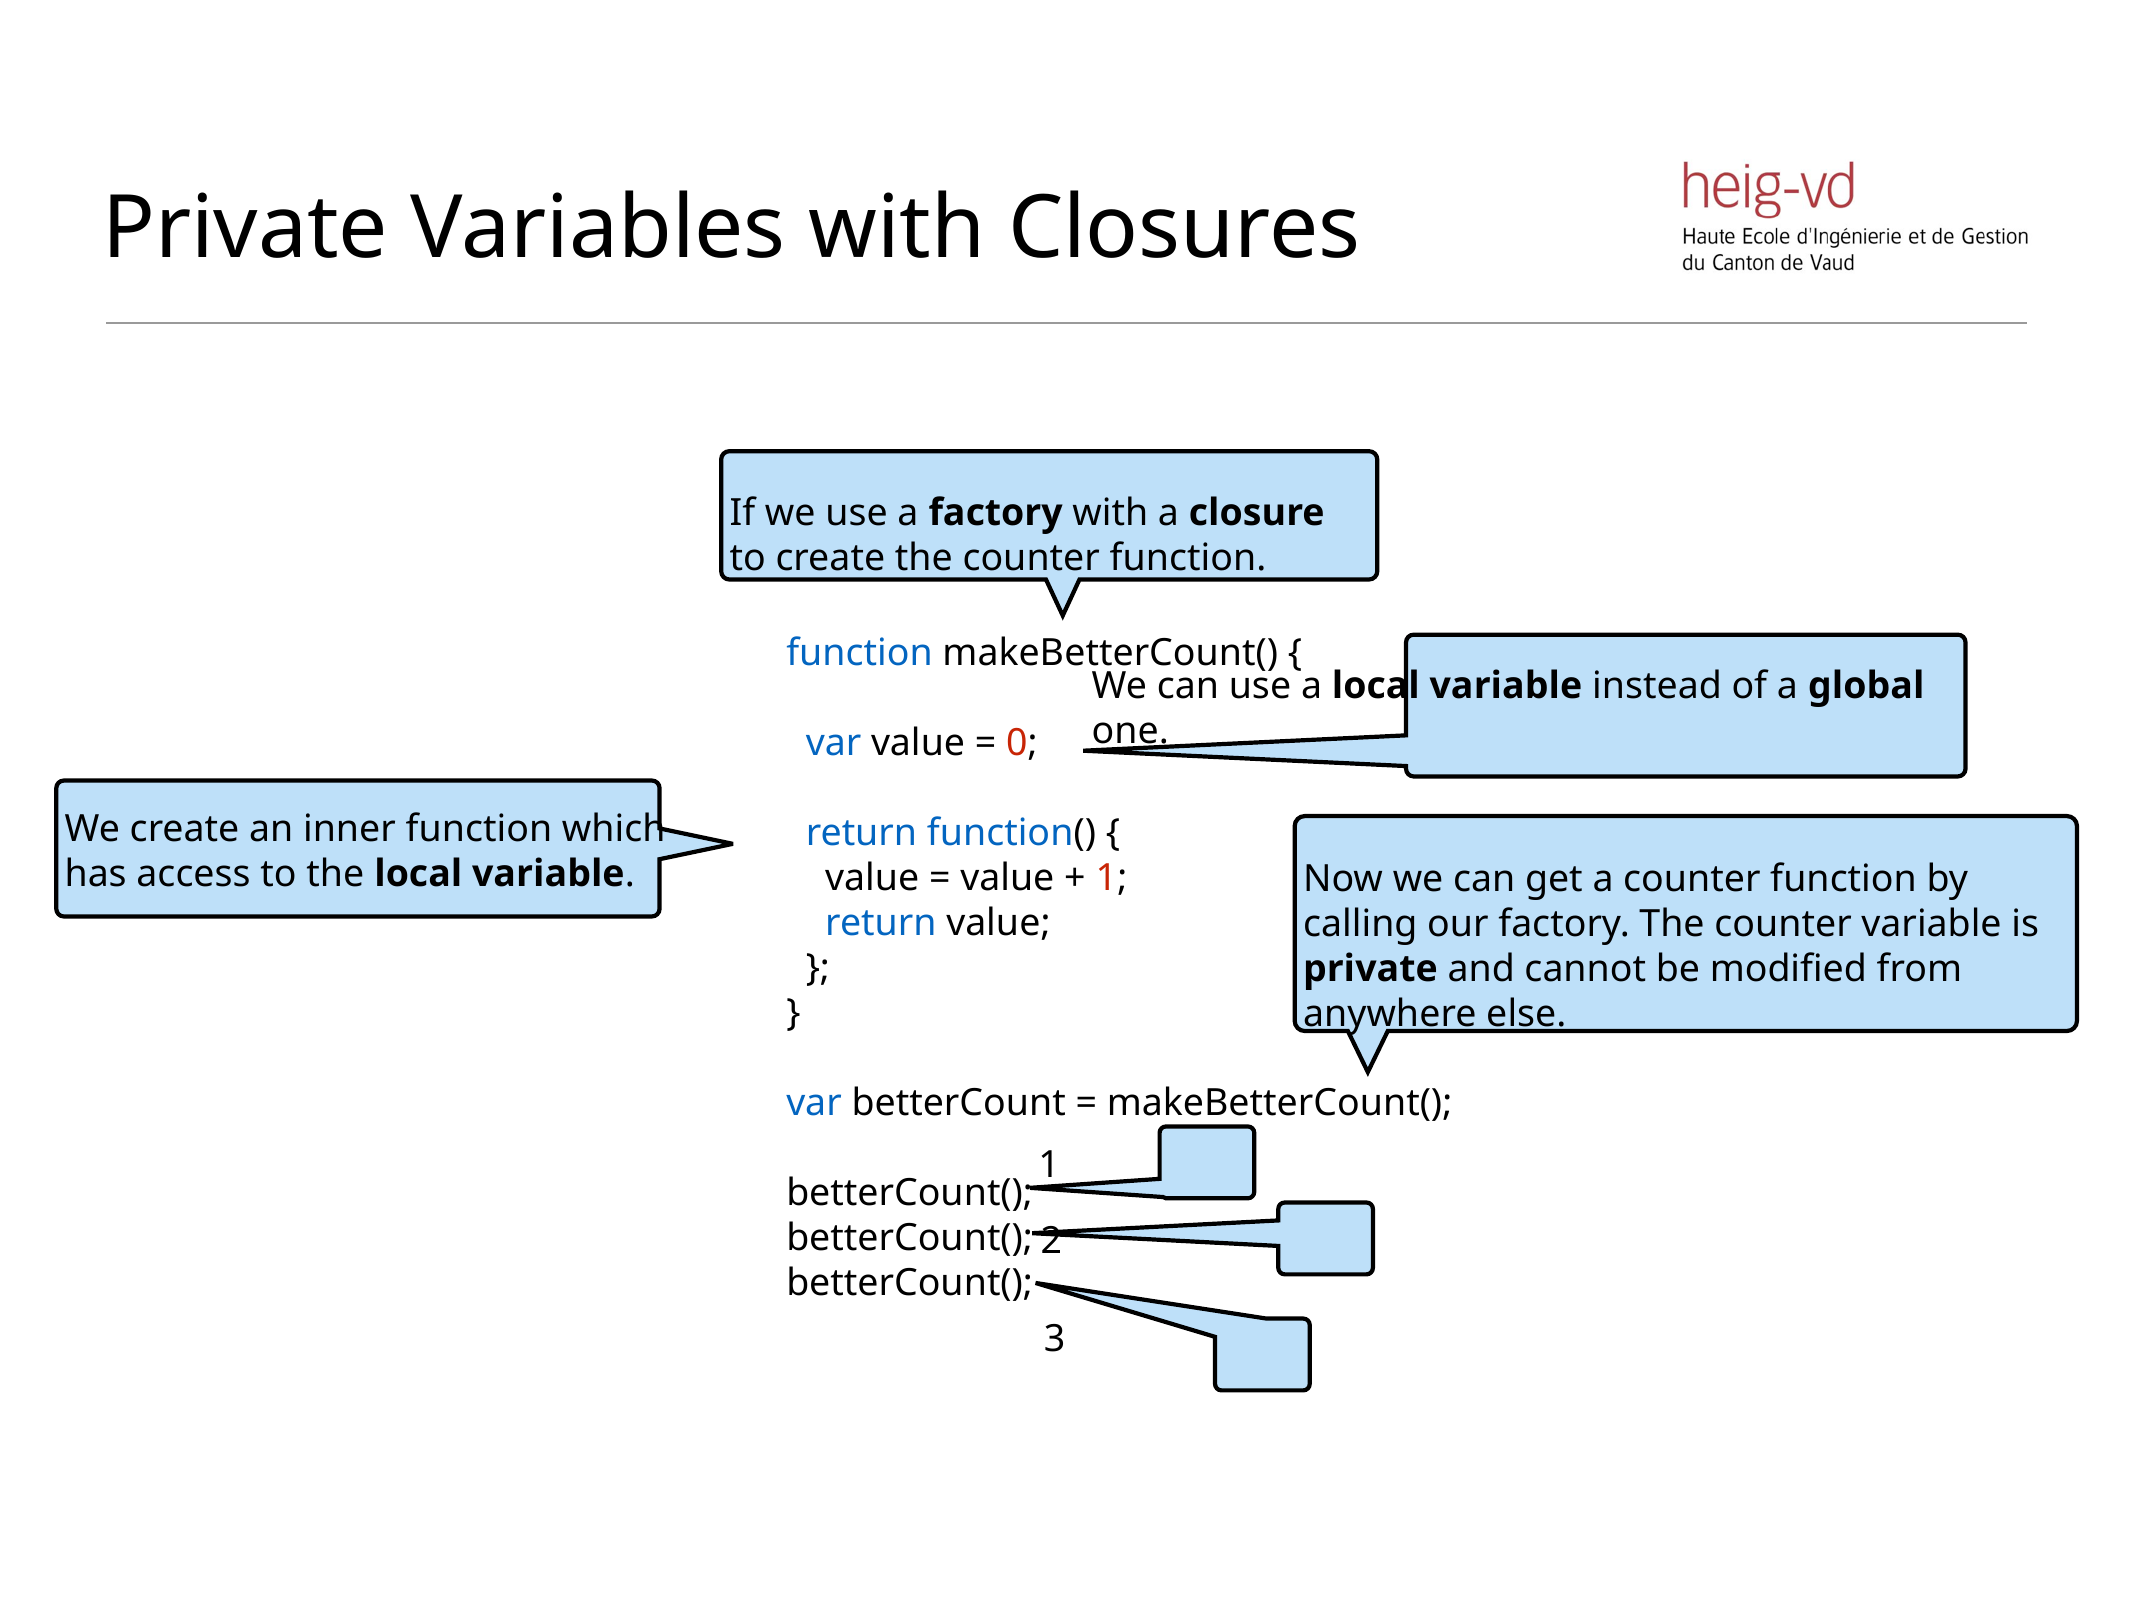

# Private Variables with Closures
If we use a factory with a closure to create the counter function.
function makeBetterCount() {
 var value = 0;
 return function() {
 value = value + 1;
 return value;
 };
}
var betterCount = makeBetterCount();
betterCount();
betterCount();
betterCount();
We can use a local variable instead of a global one.
We create an inner function which has access to the local variable.
Now we can get a counter function by calling our factory. The counter variable is private and cannot be modified from anywhere else.
1
2
3